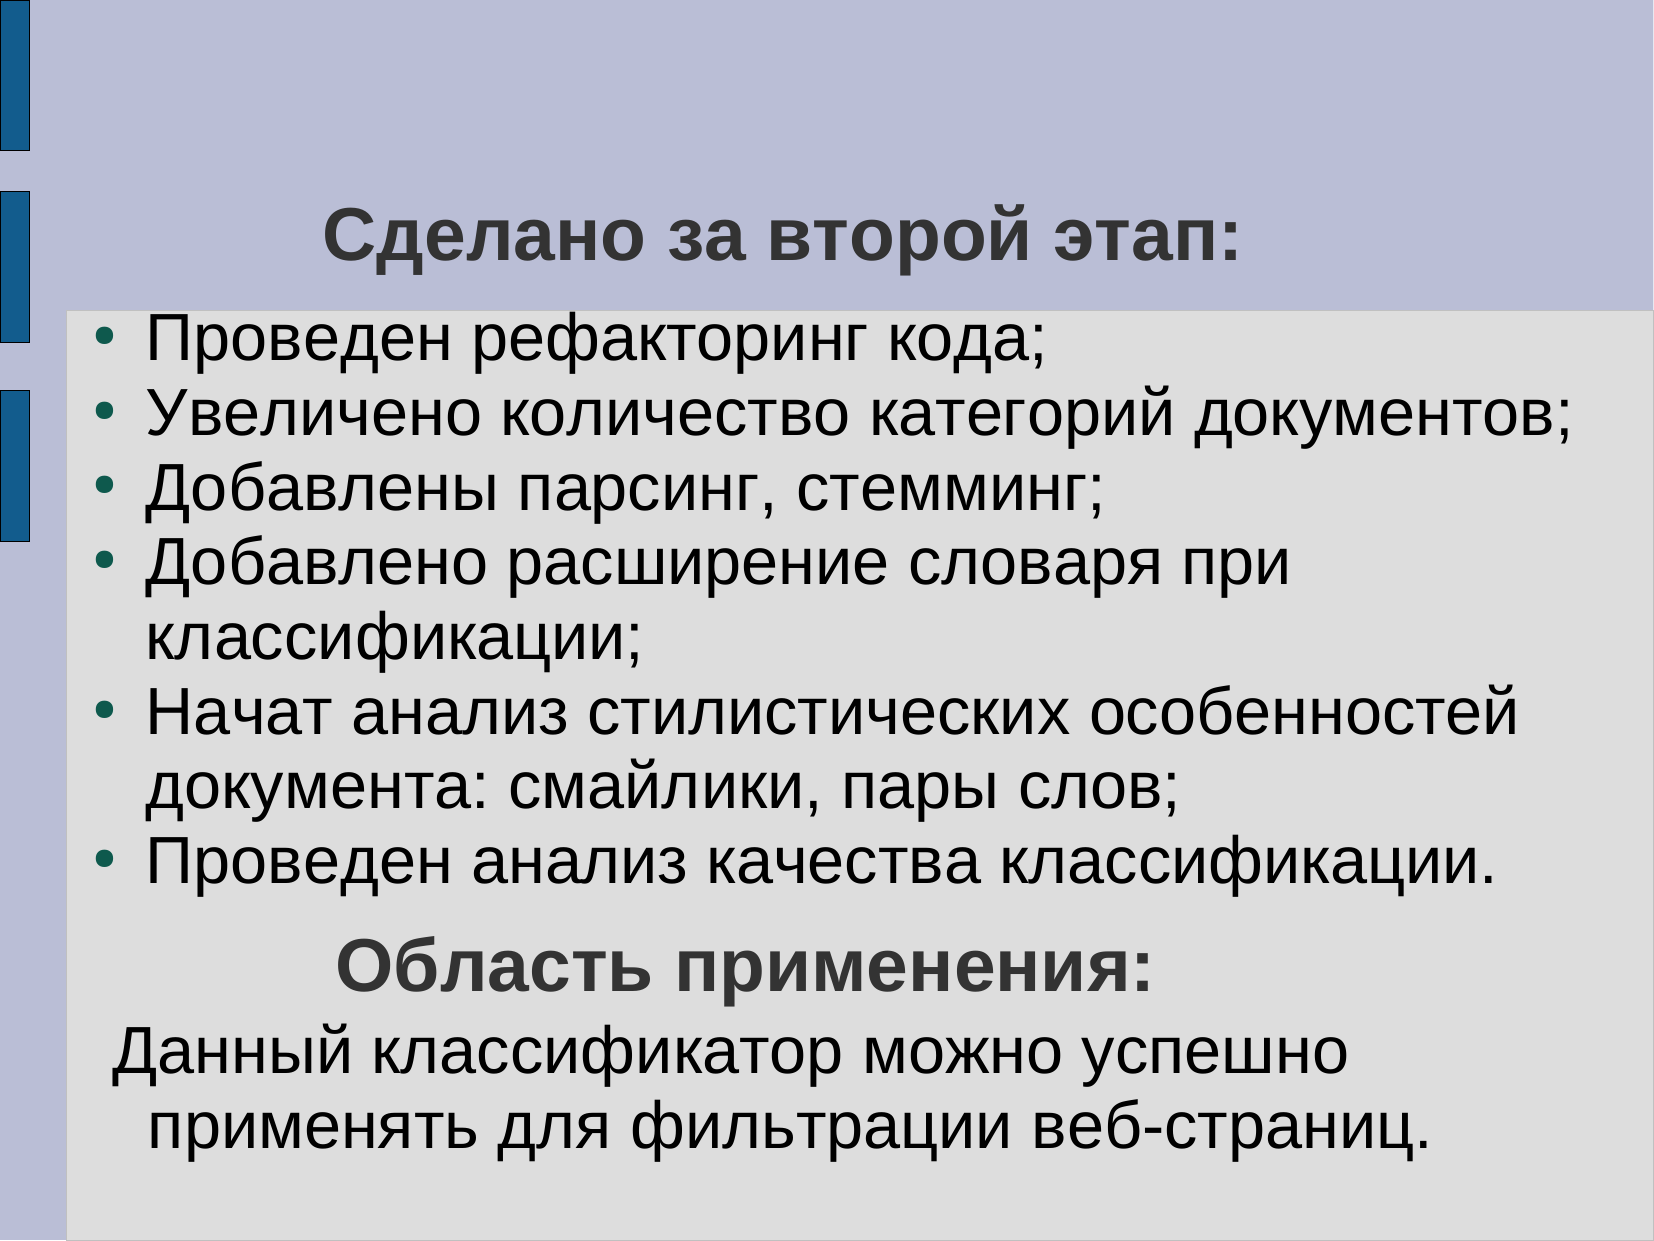

# Сделано за второй этап:
Проведен рефакторинг кода;
Увеличено количество категорий документов;
Добавлены парсинг, стемминг;
Добавлено расширение словаря при классификации;
Начат анализ стилистических особенностей документа: смайлики, пары слов;
Проведен анализ качества классификации.
Область применения:
Данный классификатор можно успешно применять для фильтрации веб-страниц.